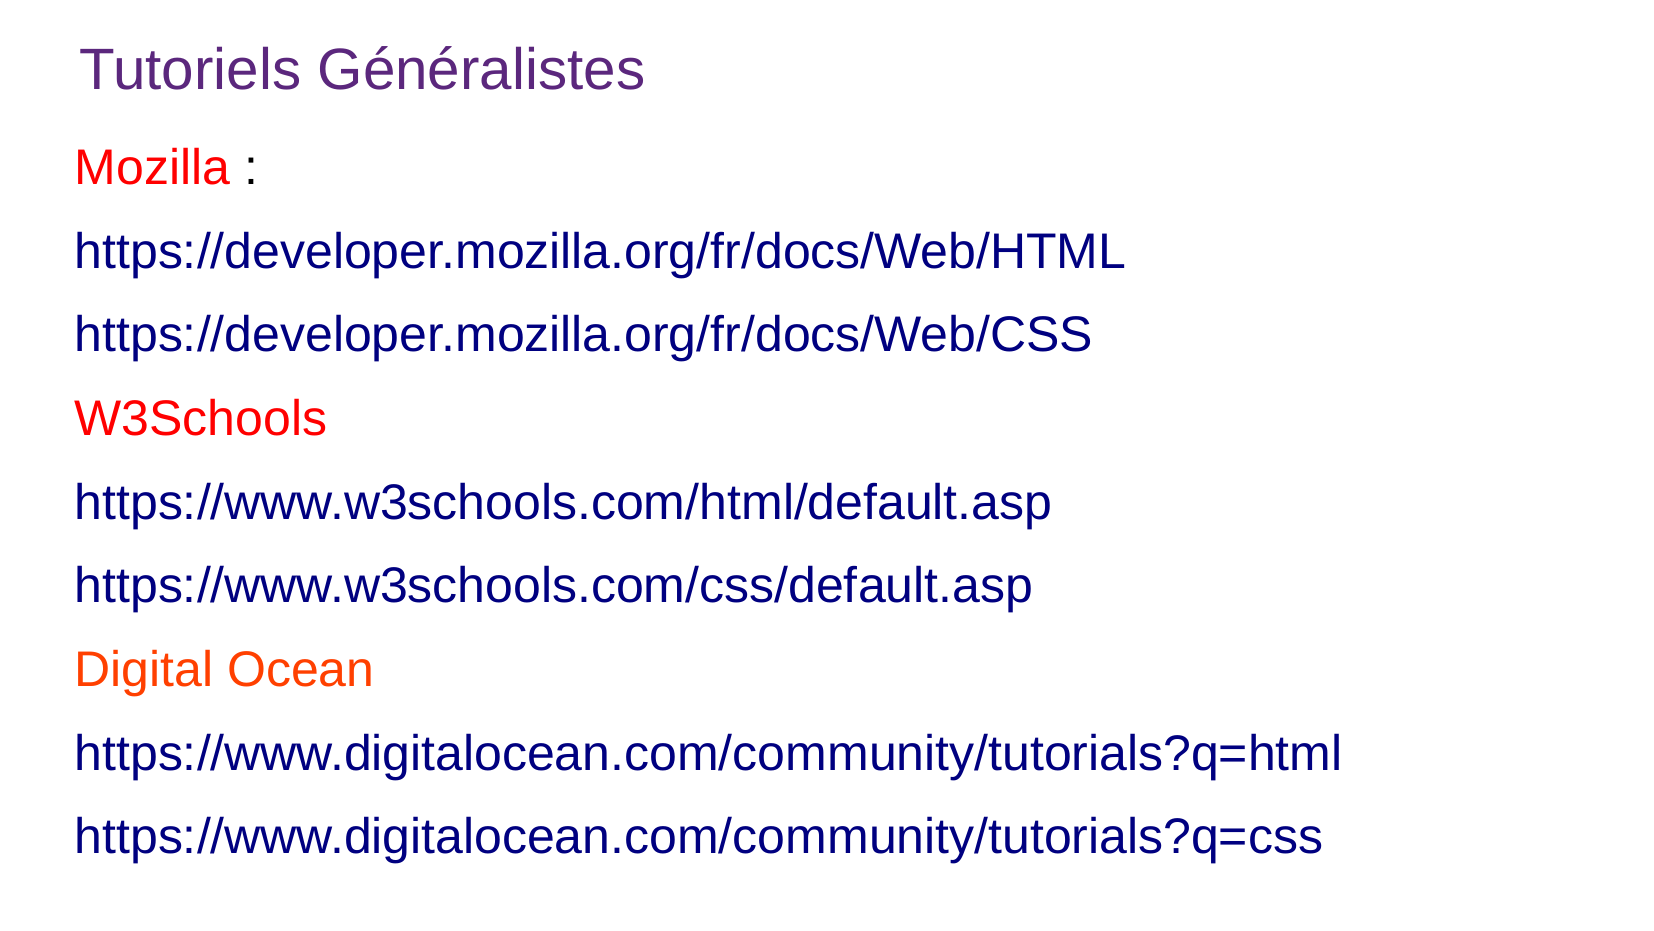

# Tutoriels Généralistes
Mozilla :
https://developer.mozilla.org/fr/docs/Web/HTML
https://developer.mozilla.org/fr/docs/Web/CSS
W3Schools
https://www.w3schools.com/html/default.asp
https://www.w3schools.com/css/default.asp
Digital Ocean
https://www.digitalocean.com/community/tutorials?q=html
https://www.digitalocean.com/community/tutorials?q=css